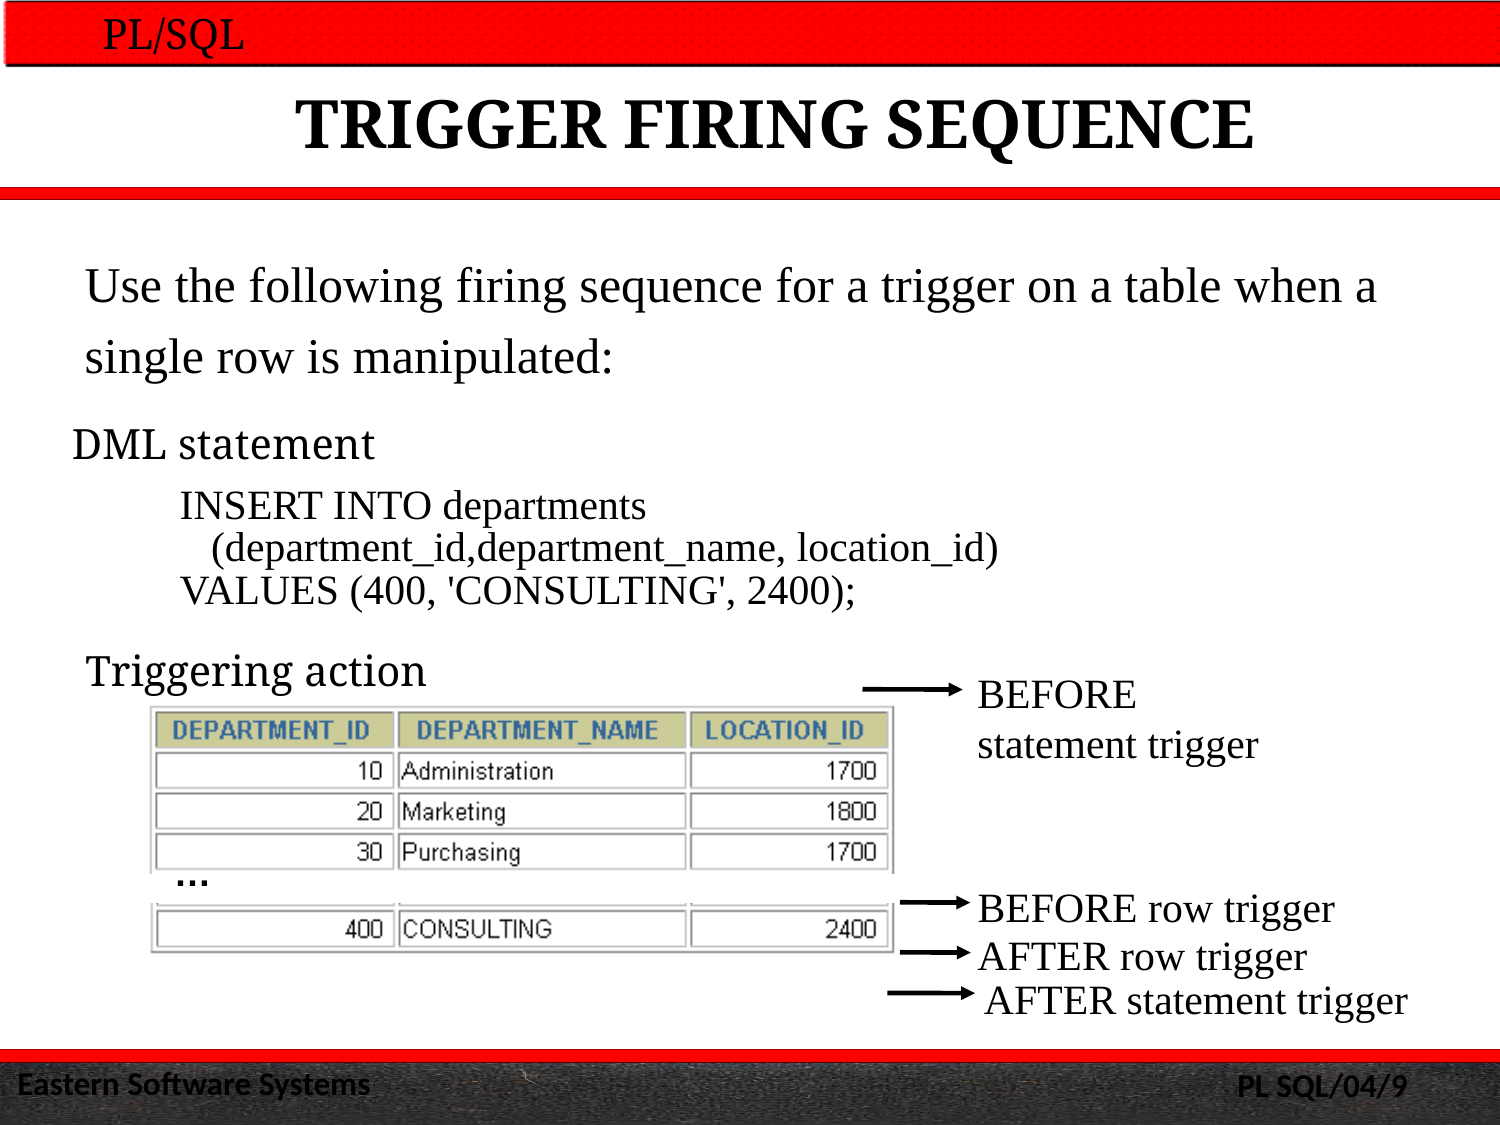

PL/SQL
 TRIGGER FIRING SEQUENCE
Use the following firing sequence for a trigger on a table when a
single row is manipulated:
DML statement
INSERT INTO departments
 (department_id,department_name, location_id)
VALUES (400, 'CONSULTING', 2400);
Triggering action
BEFORE statement trigger
…
BEFORE row trigger
AFTER row trigger
AFTER statement trigger
Eastern Software Systems
				 PL SQL/04/9